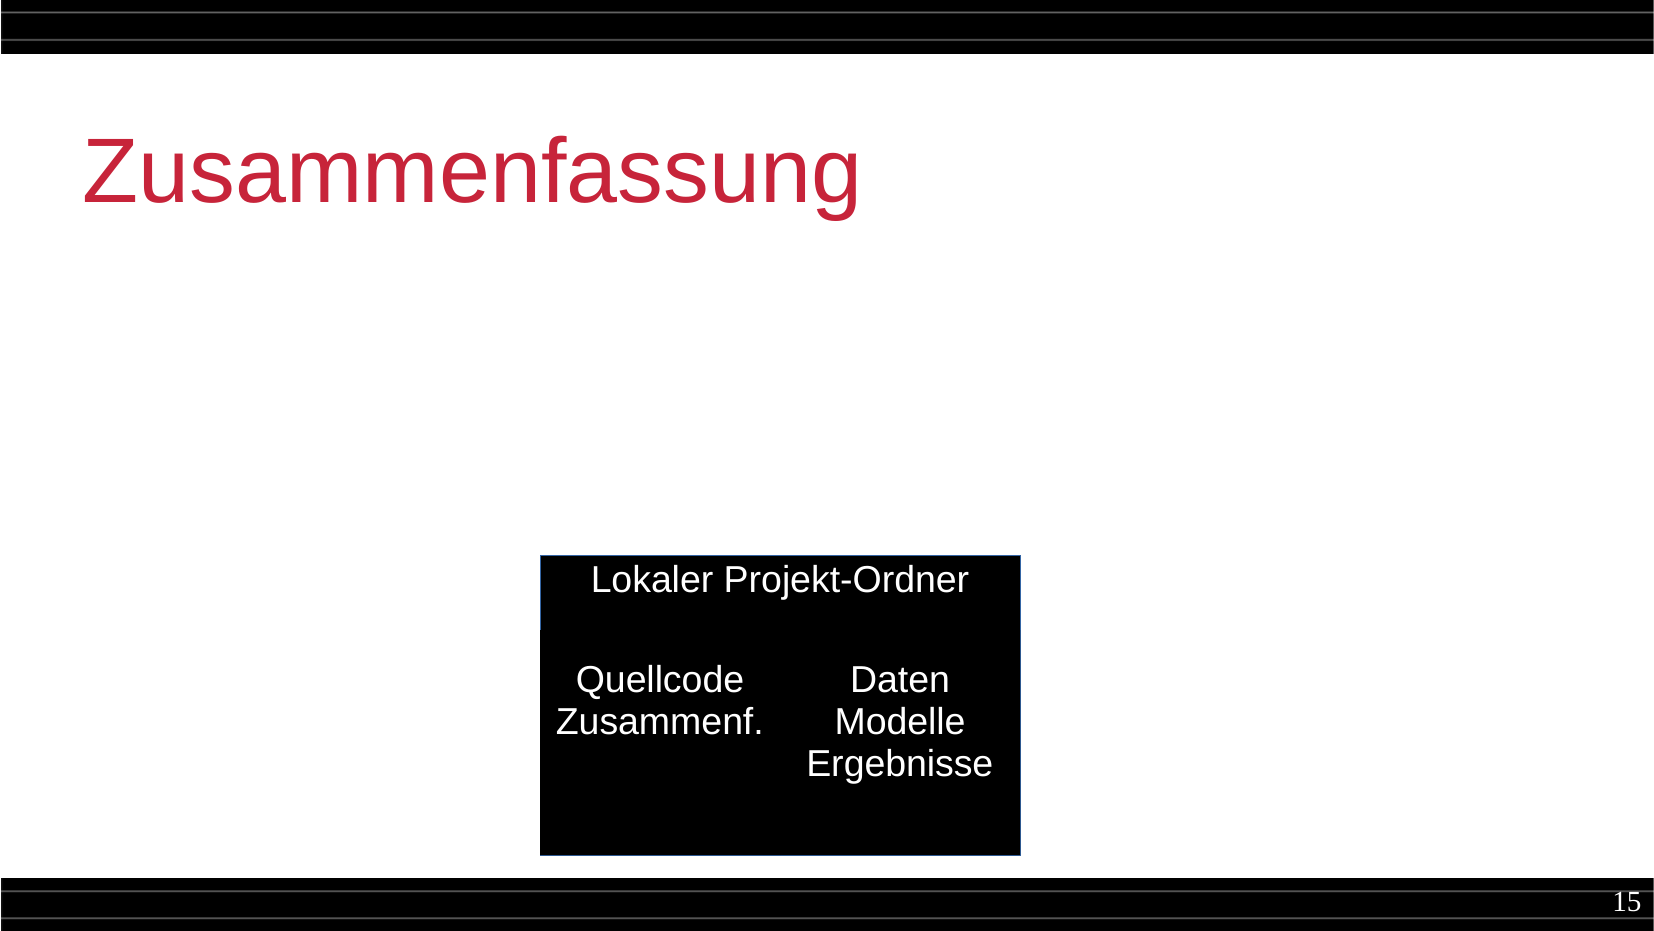

# Zusammenfassung
Lokaler Projekt-Ordner
Quellcode
Zusammenf.
Daten
Modelle
Ergebnisse